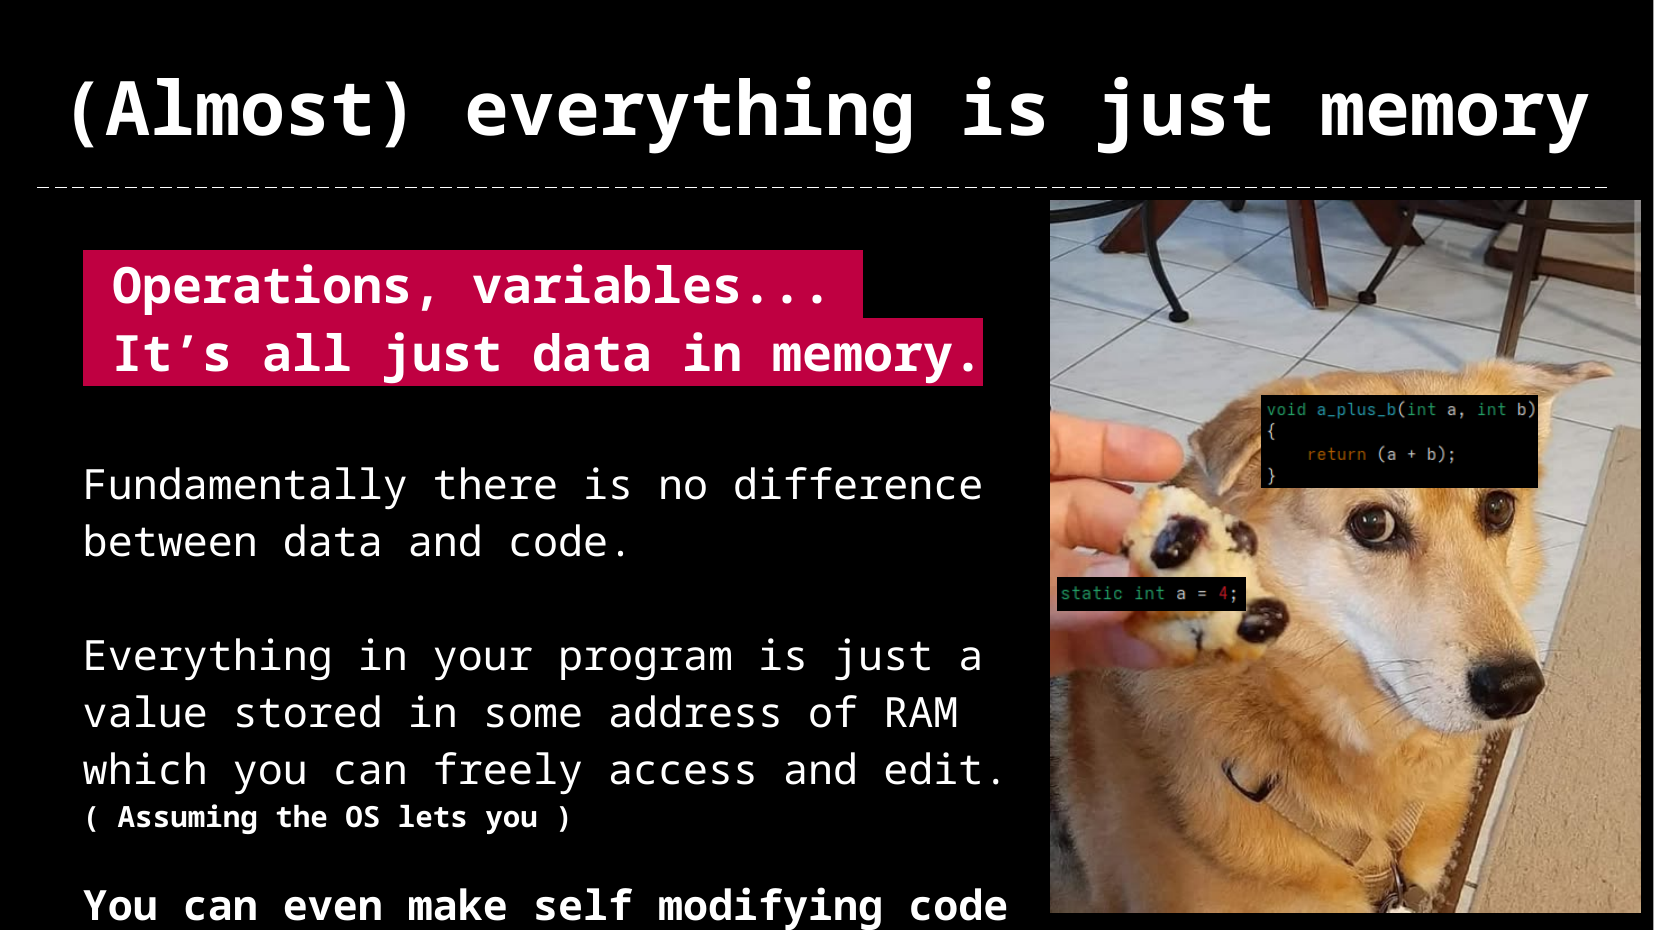

# (Almost) everything is just memory
 Operations, variables...
 It’s all just data in memory.
Fundamentally there is no difference between data and code.
Everything in your program is just a value stored in some address of RAM which you can freely access and edit.
( Assuming the OS lets you )
You can even make self modifying code